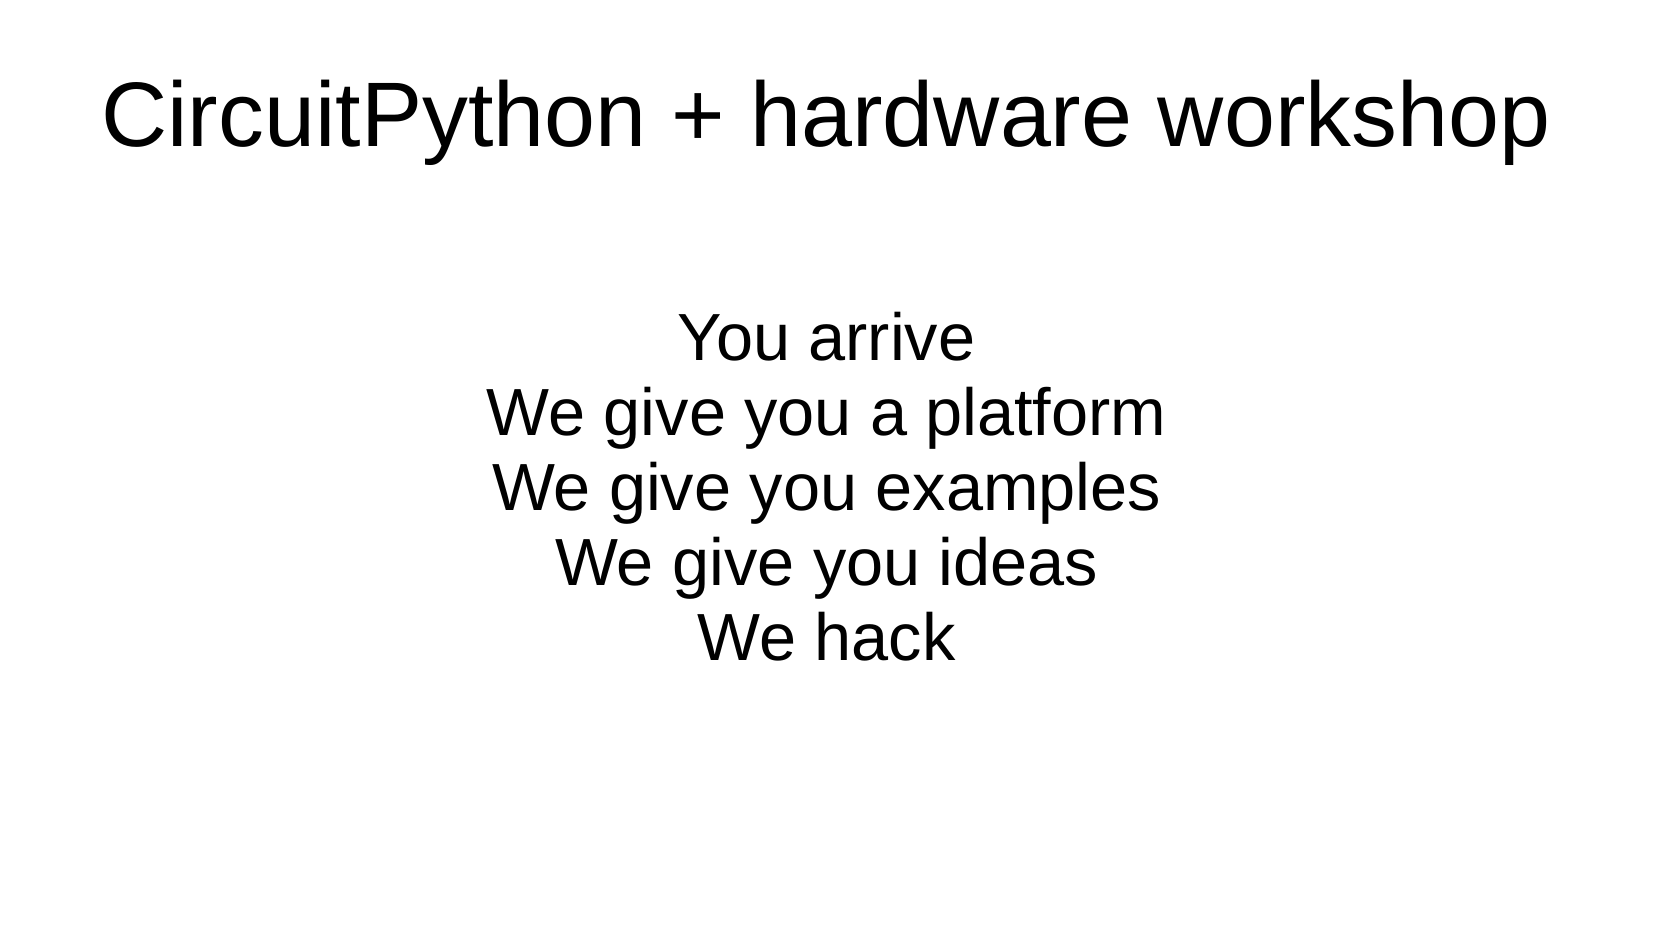

# CircuitPython + hardware workshop
You arrive
We give you a platform
We give you examples
We give you ideas
We hack